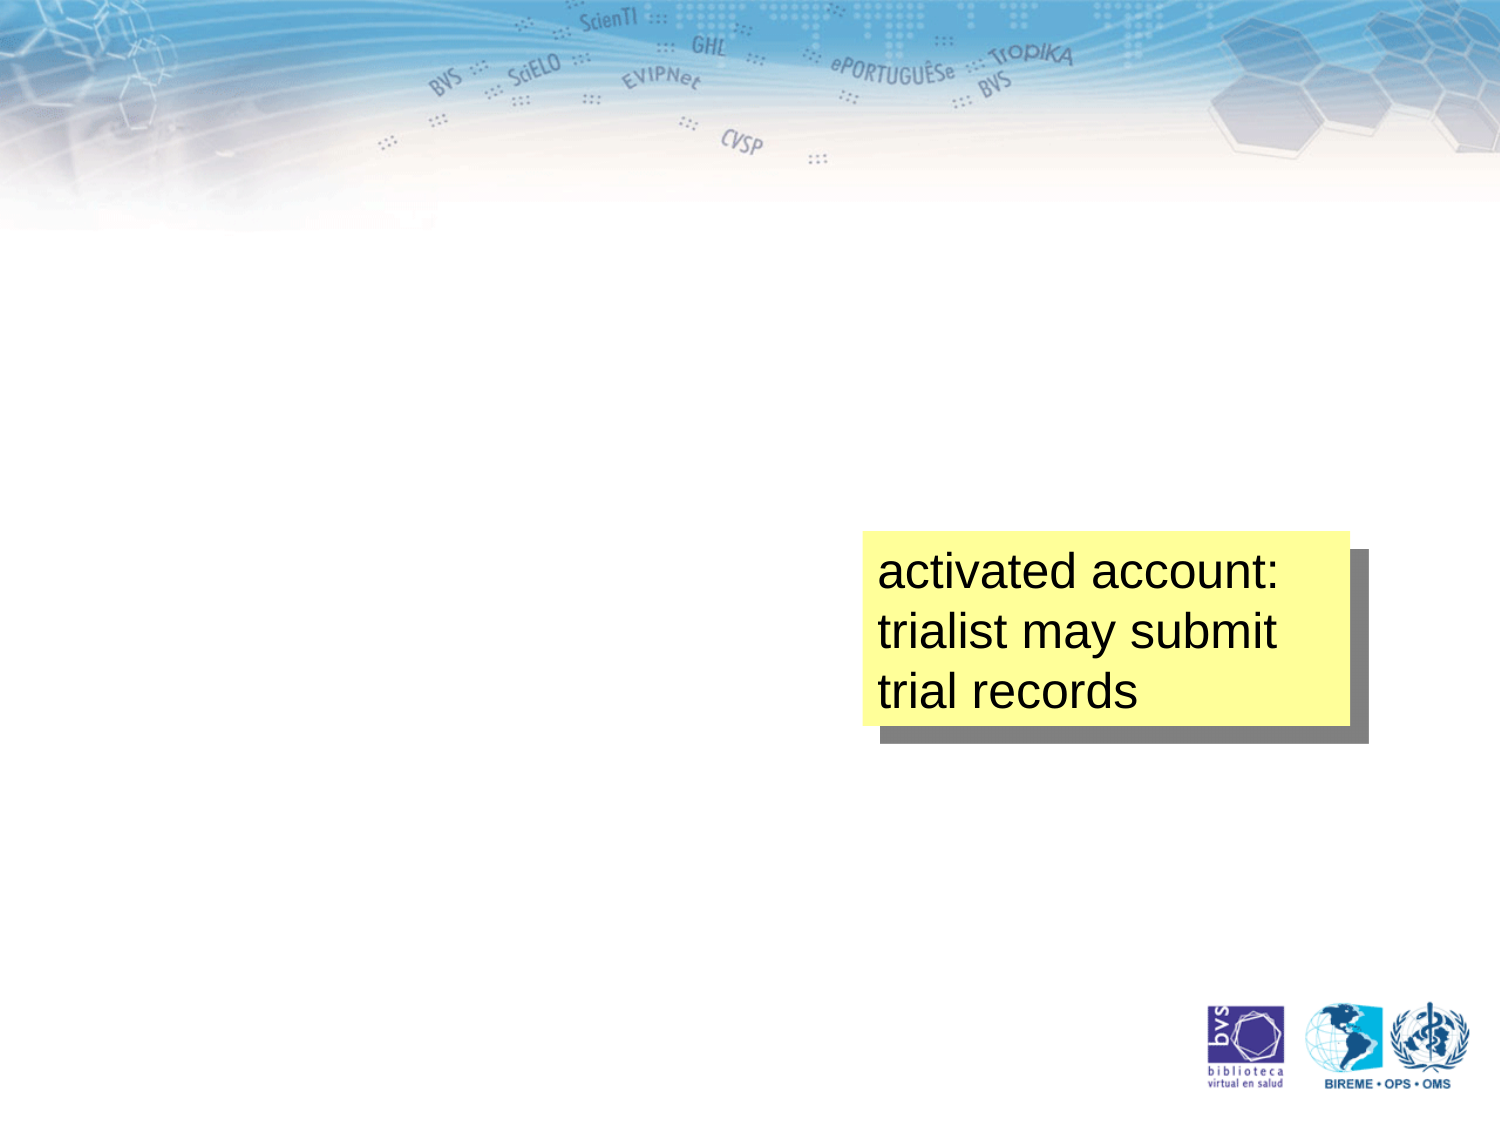

#
activated account:
trialist may submit
trial records